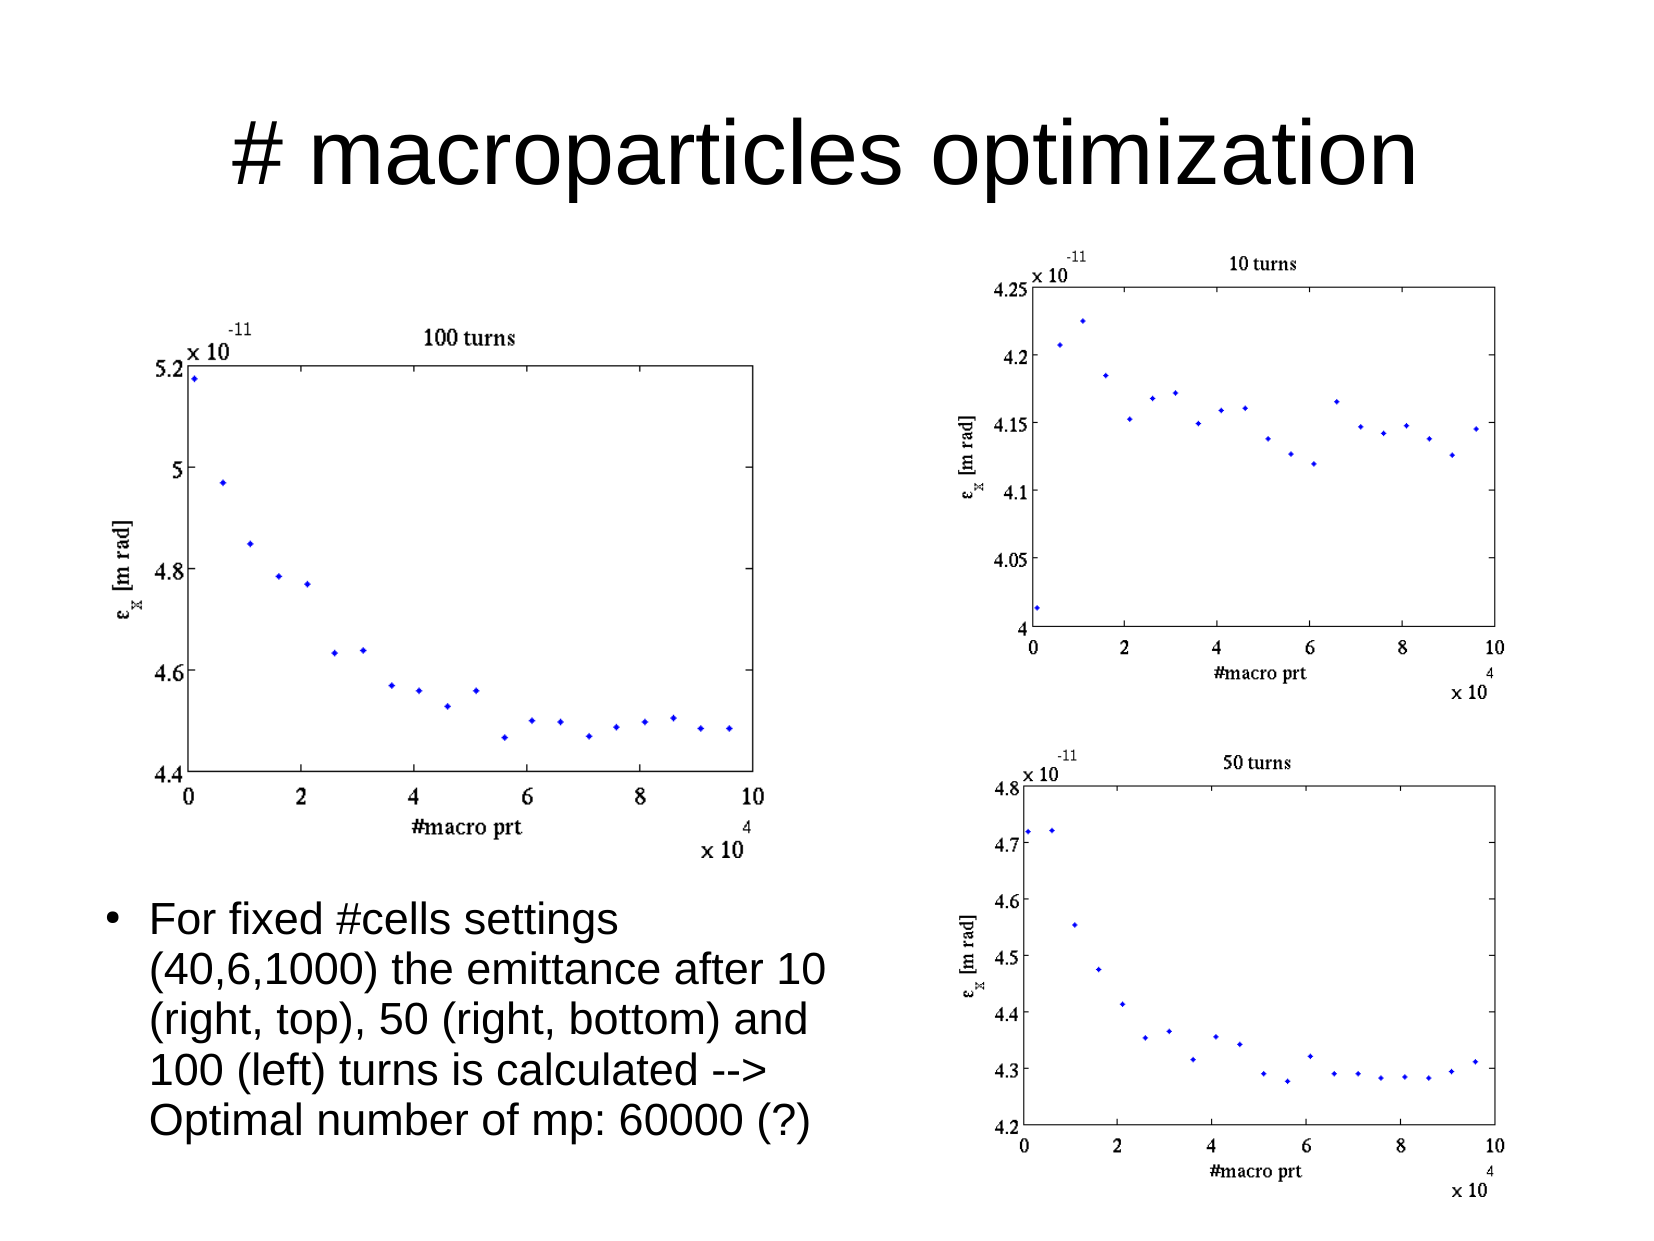

# # macroparticles optimization
For fixed #cells settings (40,6,1000) the emittance after 10 (right, top), 50 (right, bottom) and 100 (left) turns is calculated --> Optimal number of mp: 60000 (?)